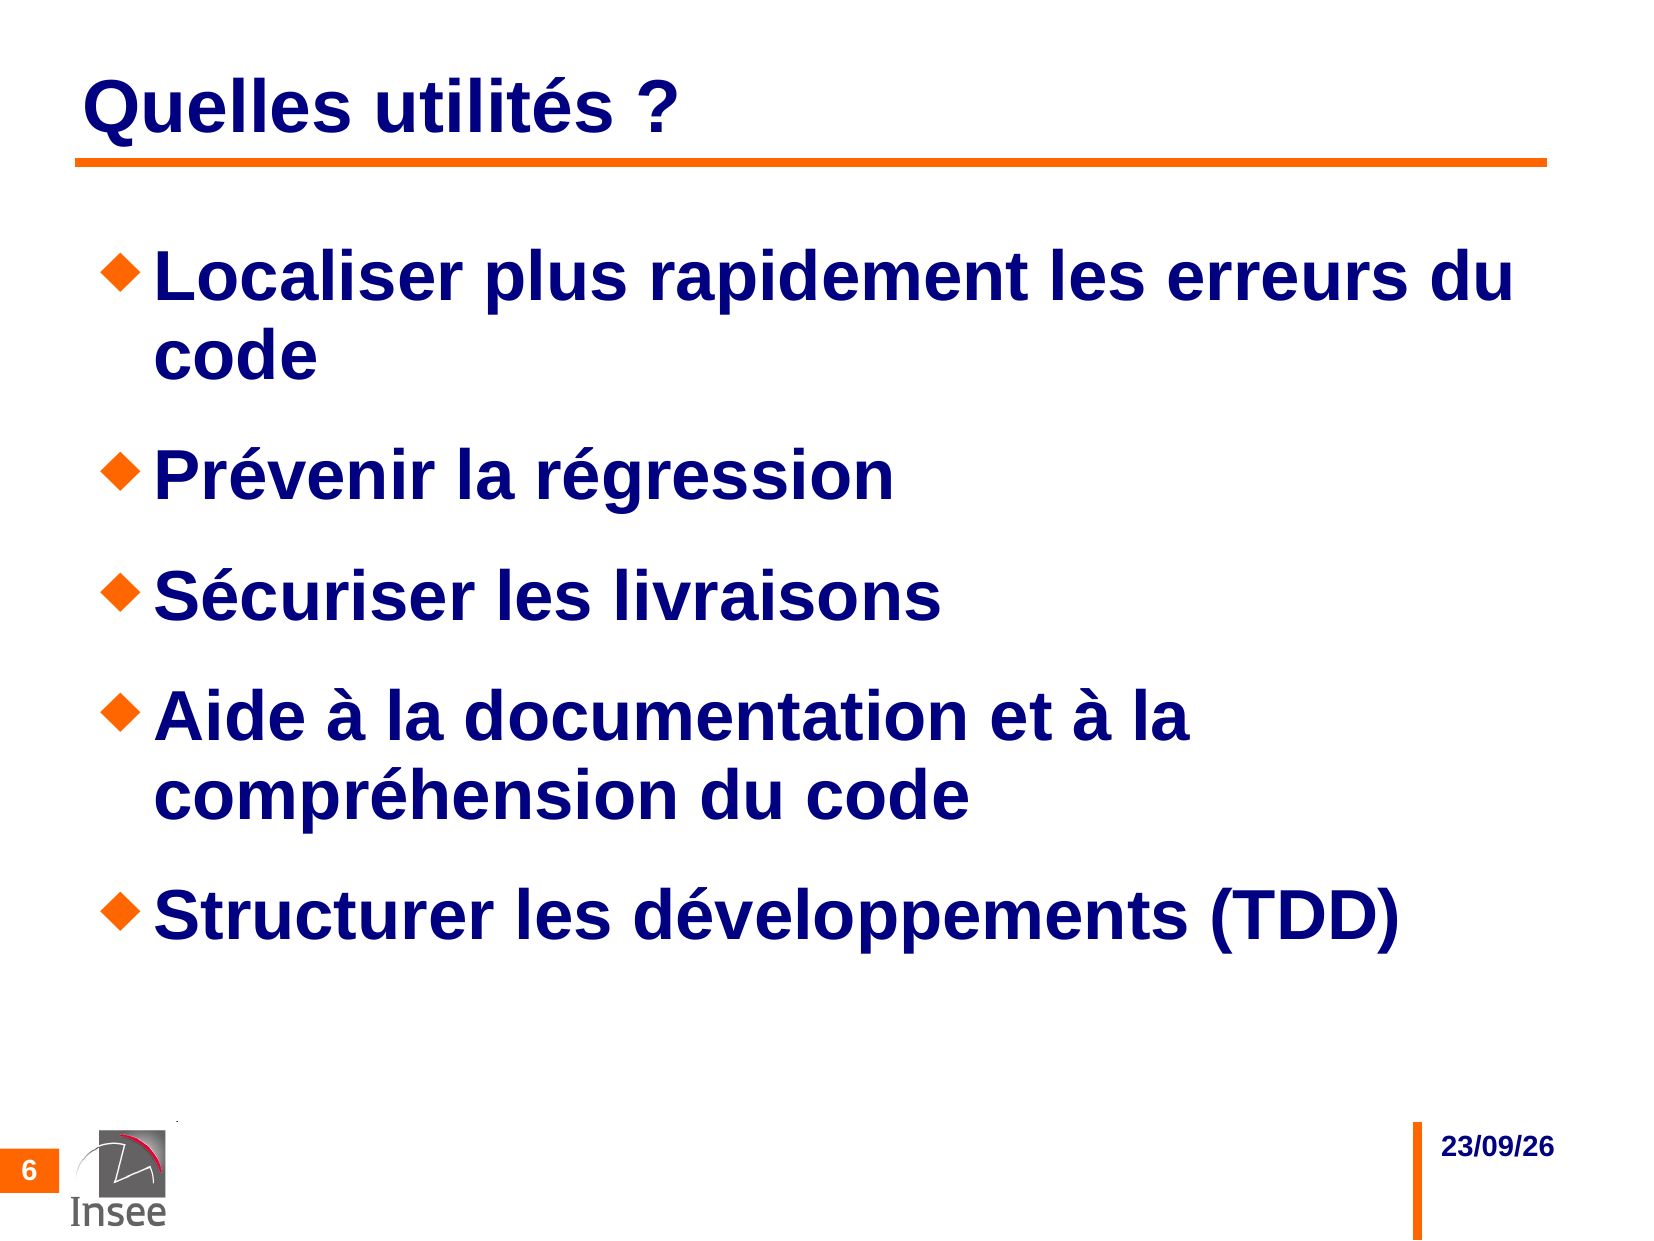

# Quelles utilités ?
Localiser plus rapidement les erreurs du code
Prévenir la régression
Sécuriser les livraisons
Aide à la documentation et à la compréhension du code
Structurer les développements (TDD)
6